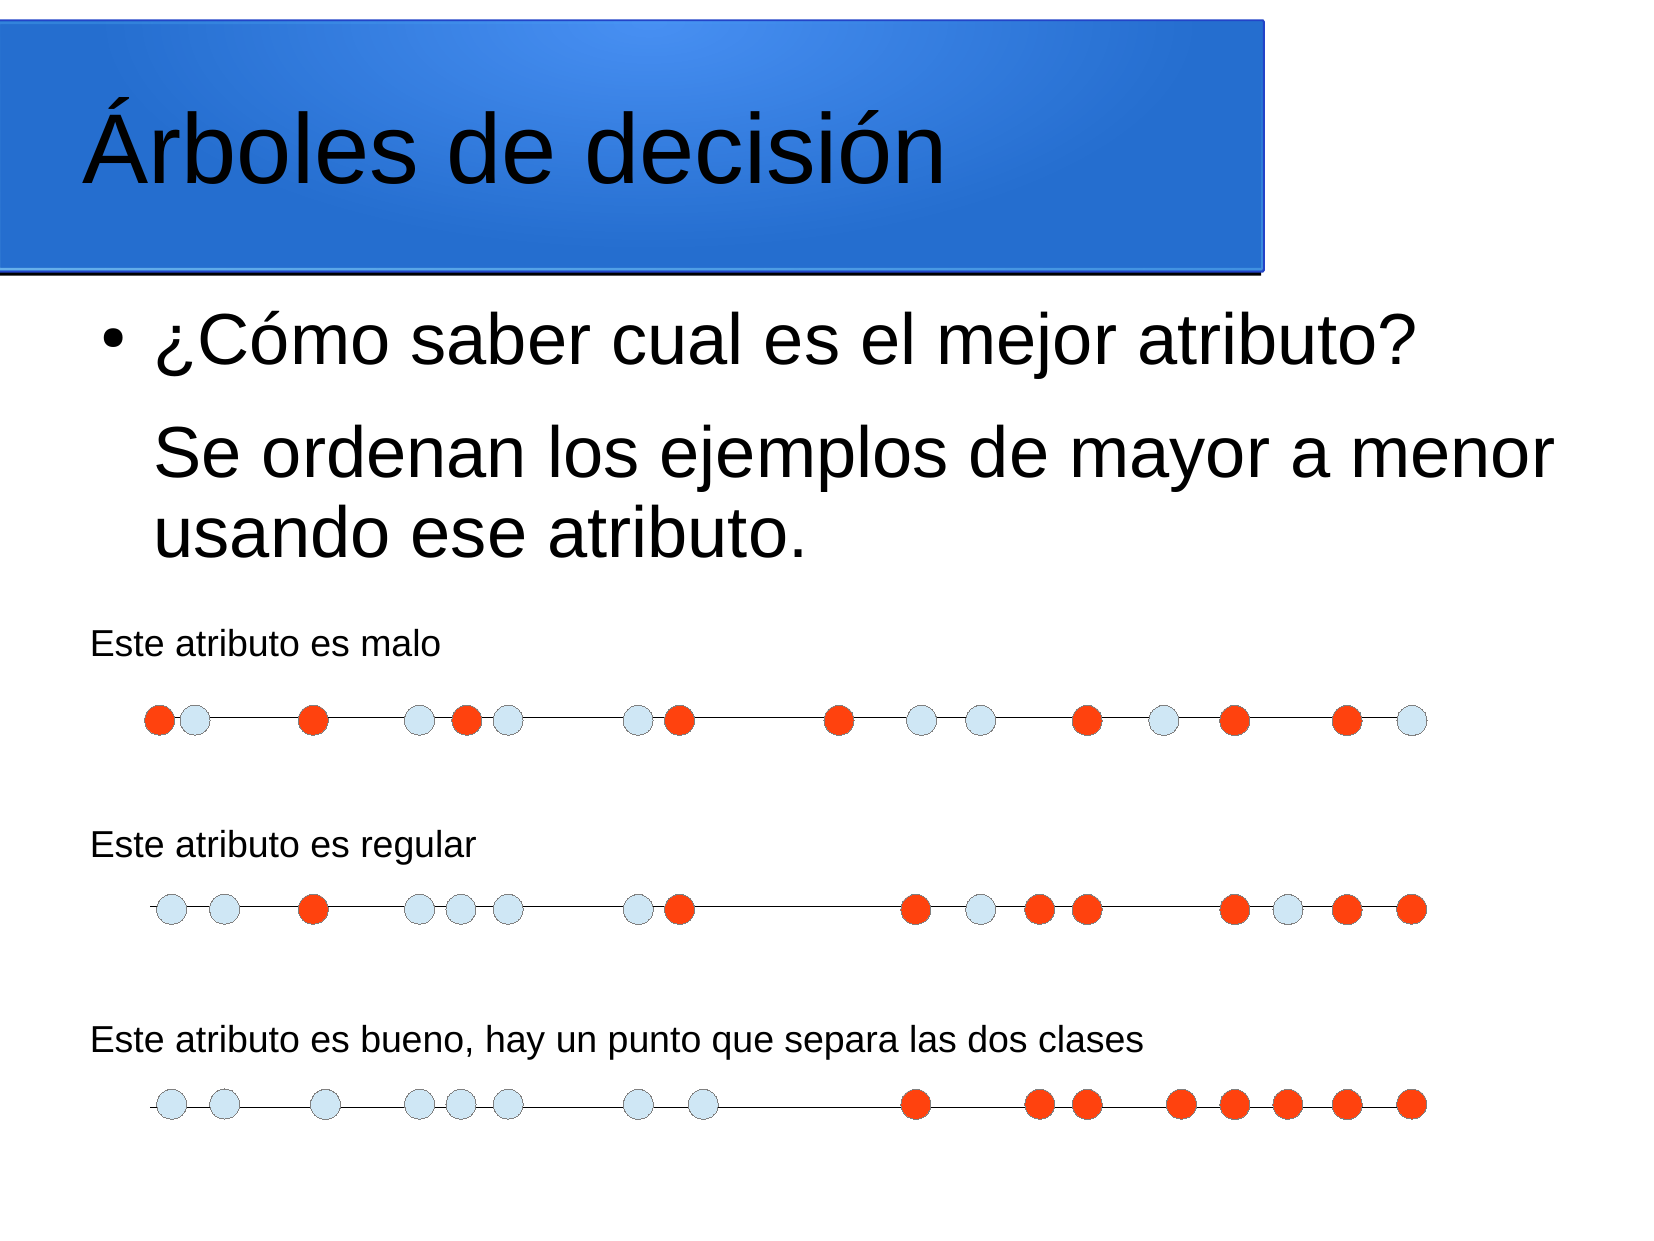

# Árboles de decisión
¿Cómo saber cual es el mejor atributo?
Se ordenan los ejemplos de mayor a menor usando ese atributo.
Este atributo es malo
Este atributo es regular
Este atributo es bueno, hay un punto que separa las dos clases